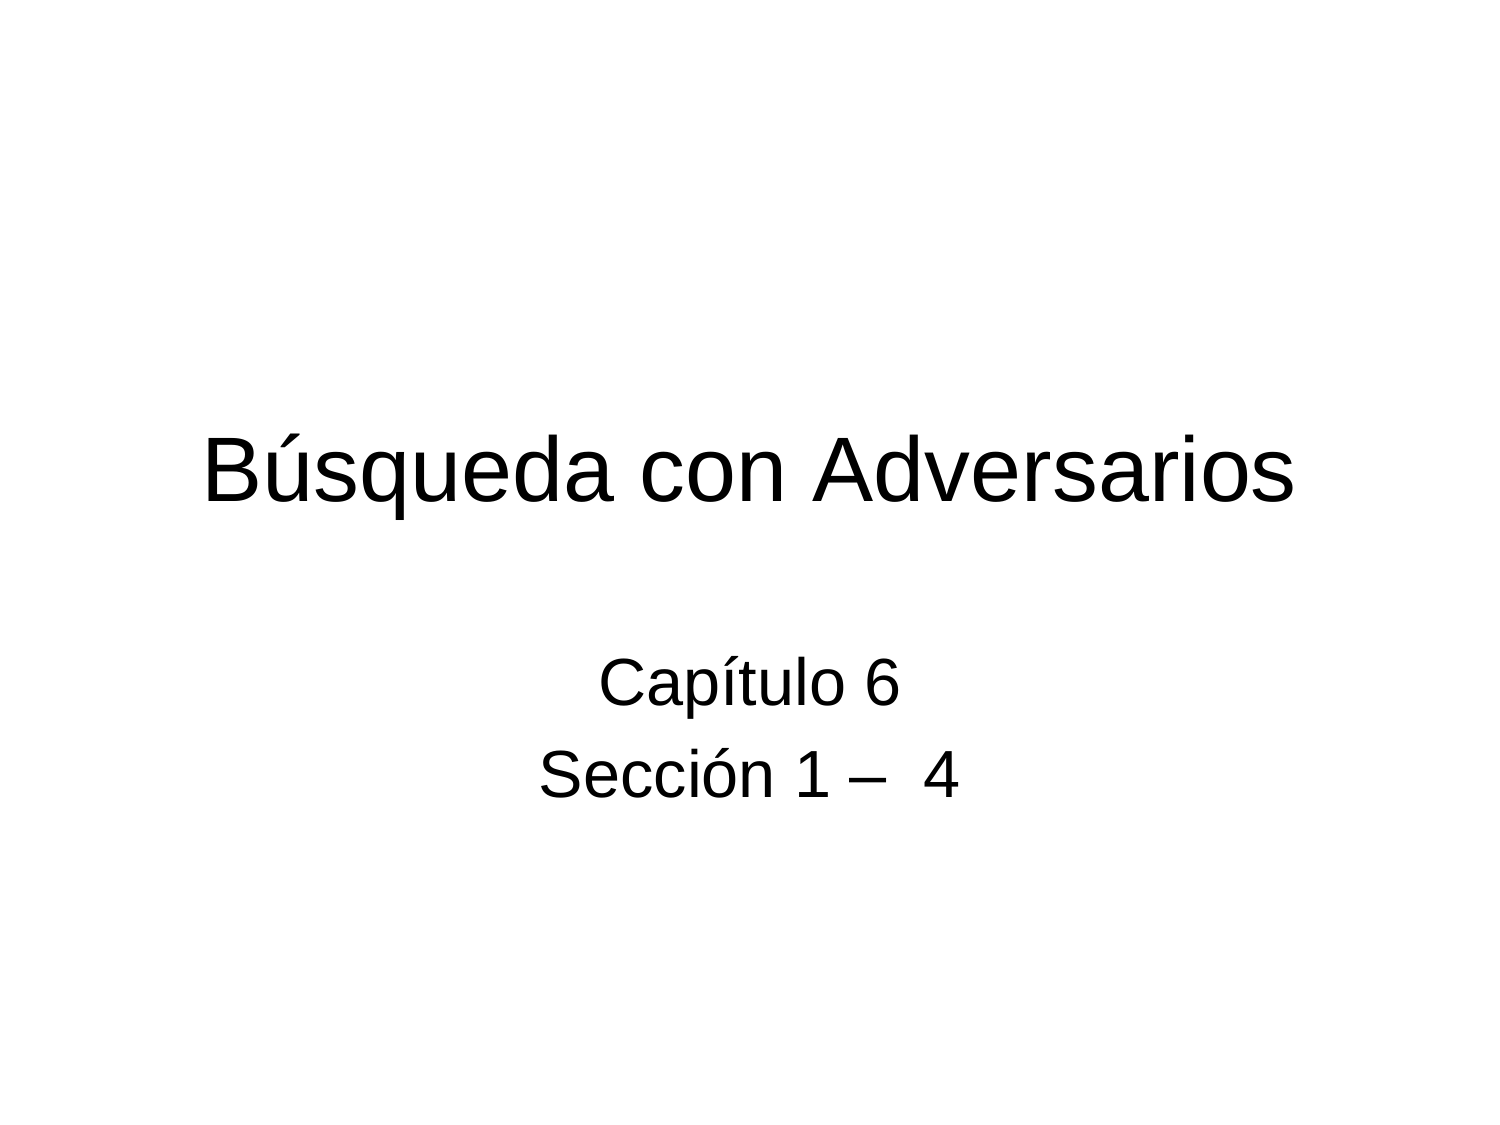

# Búsqueda con Adversarios
Capítulo 6
Sección 1 – 4